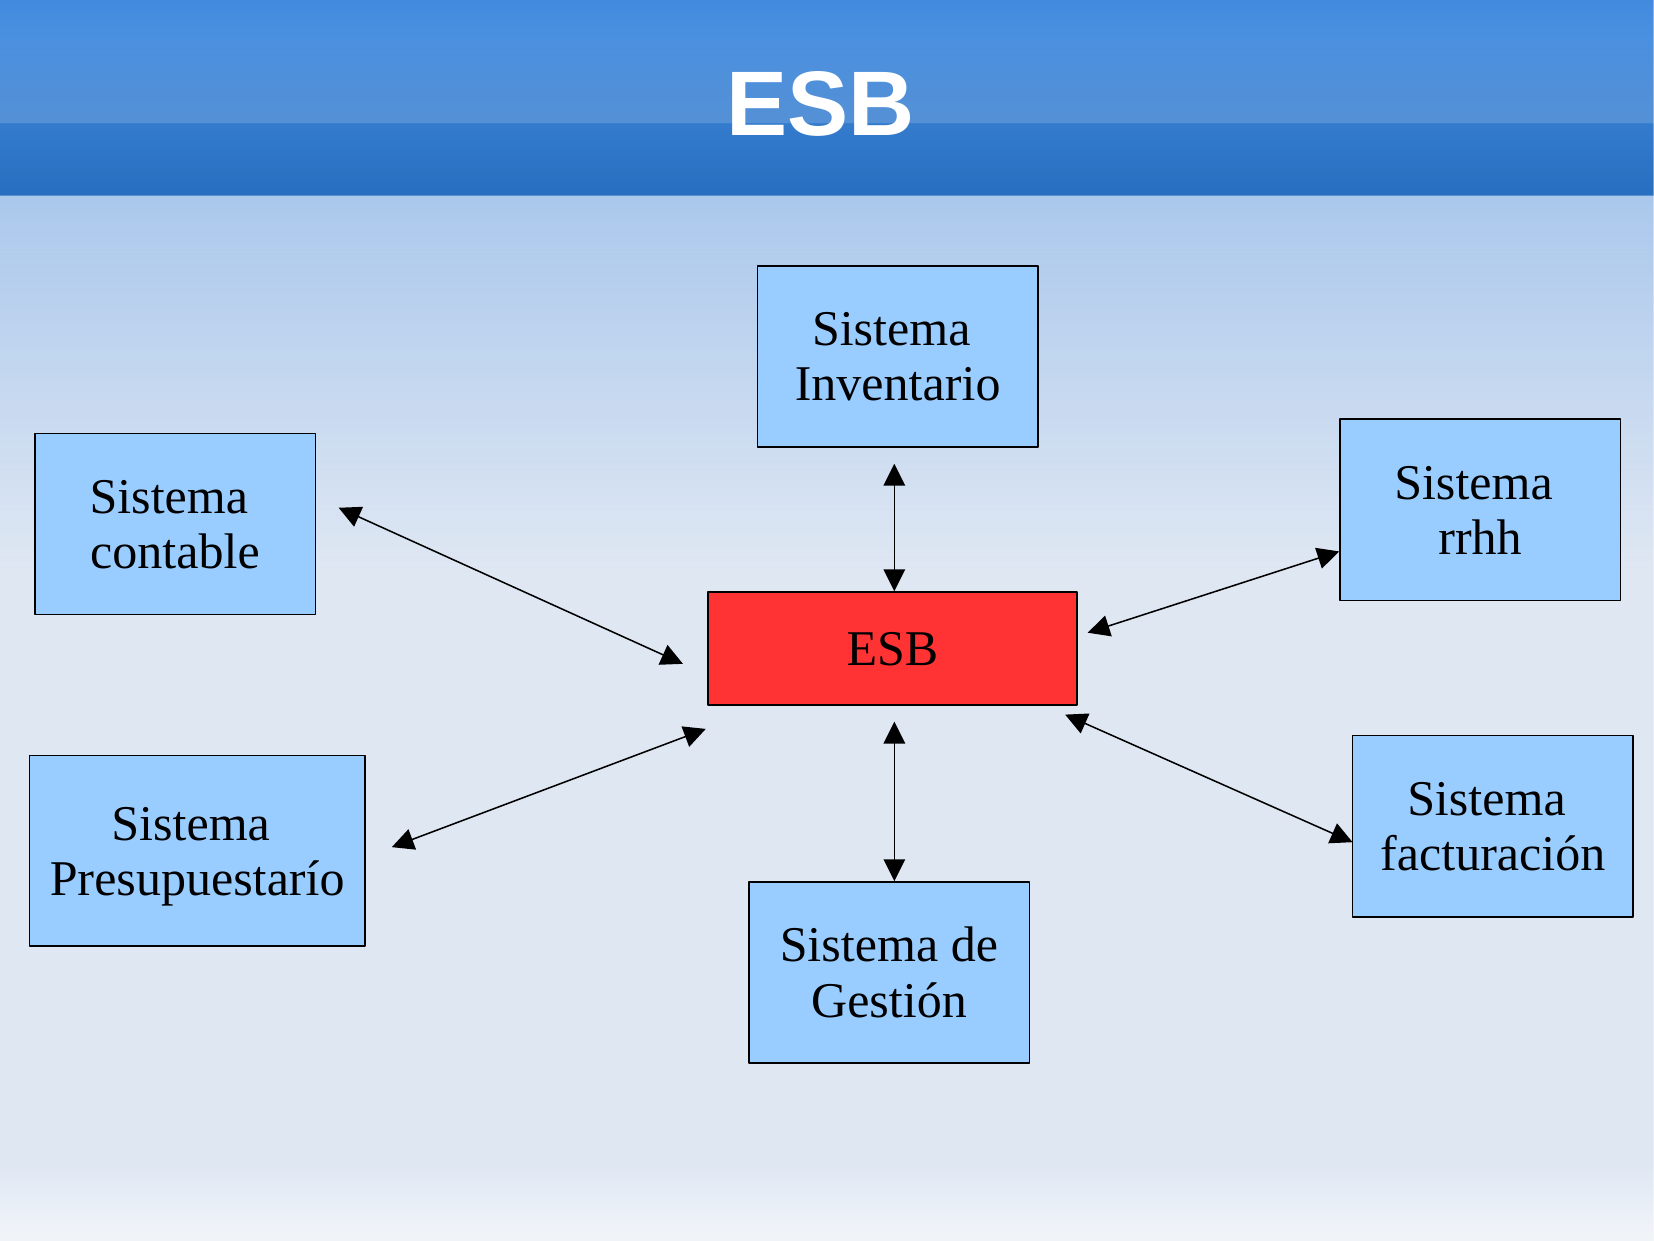

# ESB
Sistema
Inventario
Sistema
rrhh
Sistema
contable
ESB
Sistema
facturación
Sistema
Presupuestarío
Sistema de
Gestión